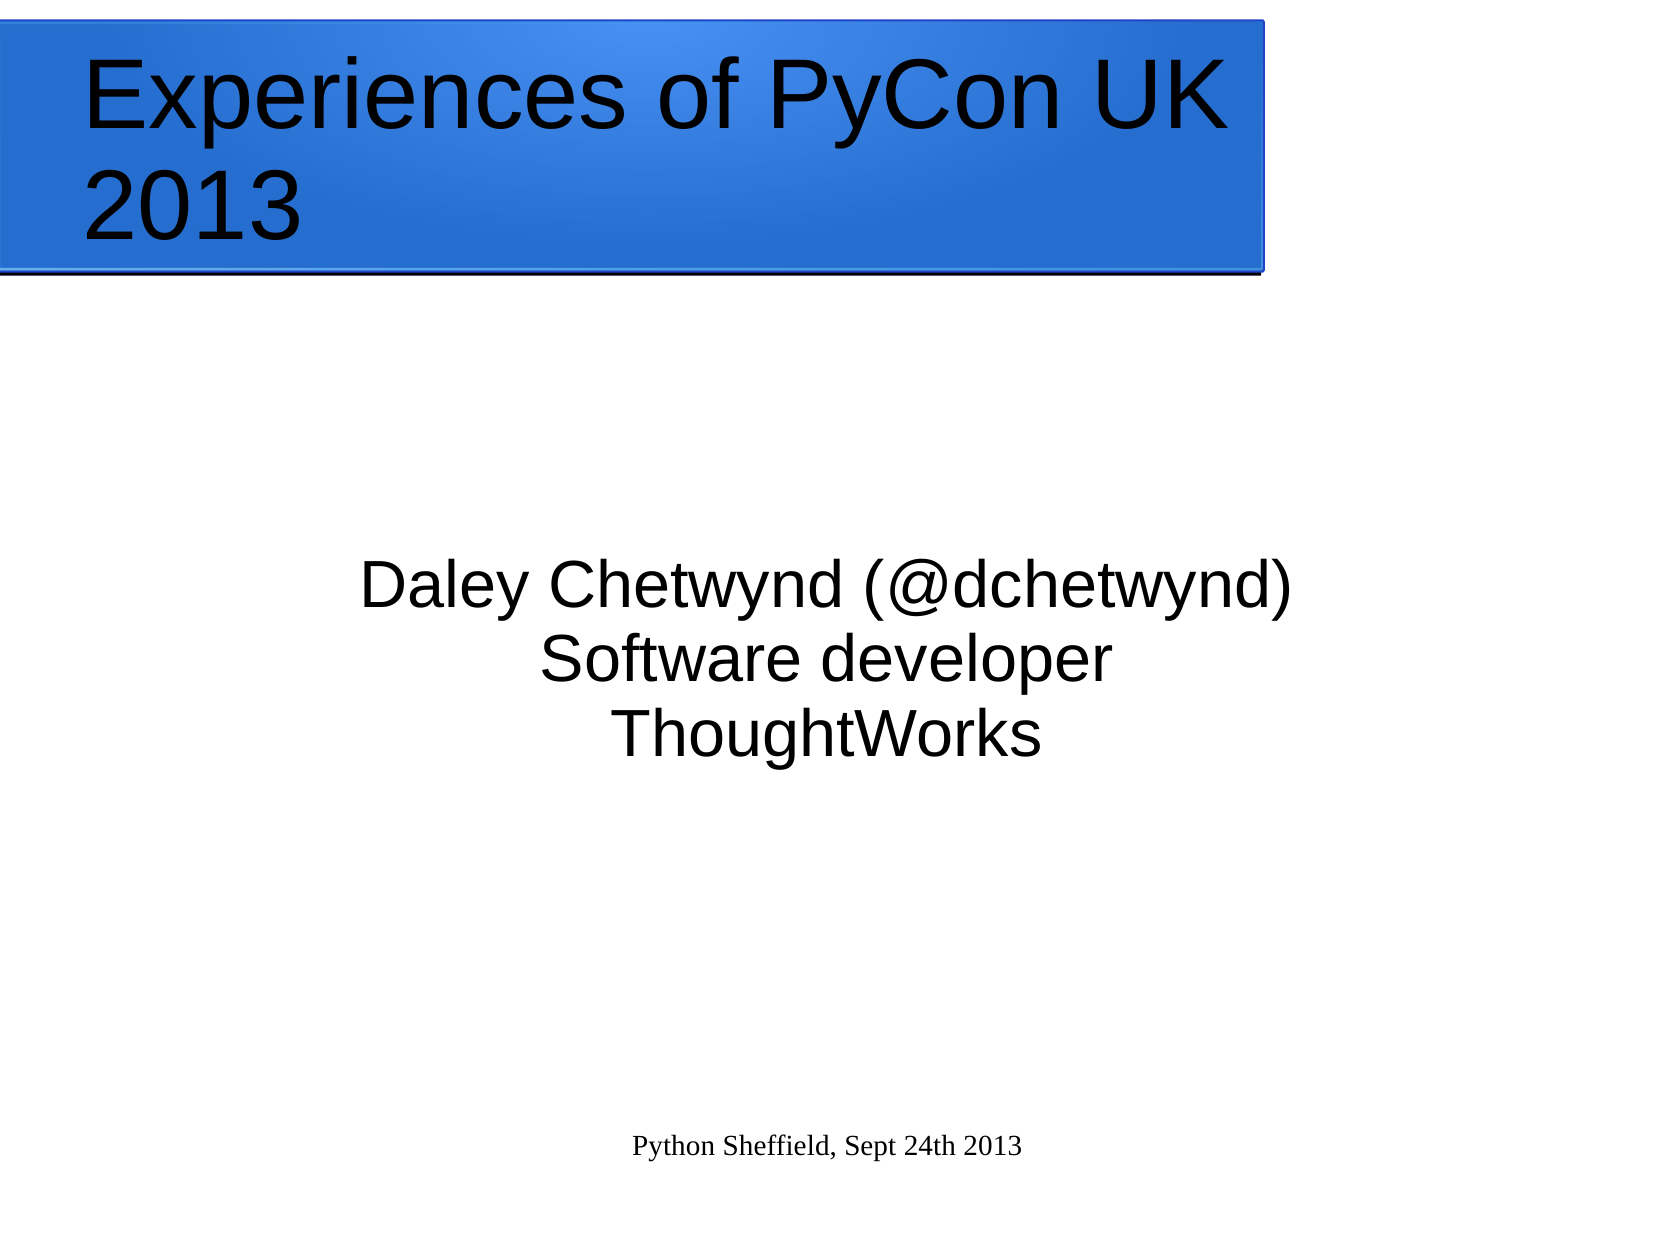

# Experiences of PyCon UK 2013
Daley Chetwynd (@dchetwynd)
Software developer
ThoughtWorks
Python Sheffield, Sept 24th 2013